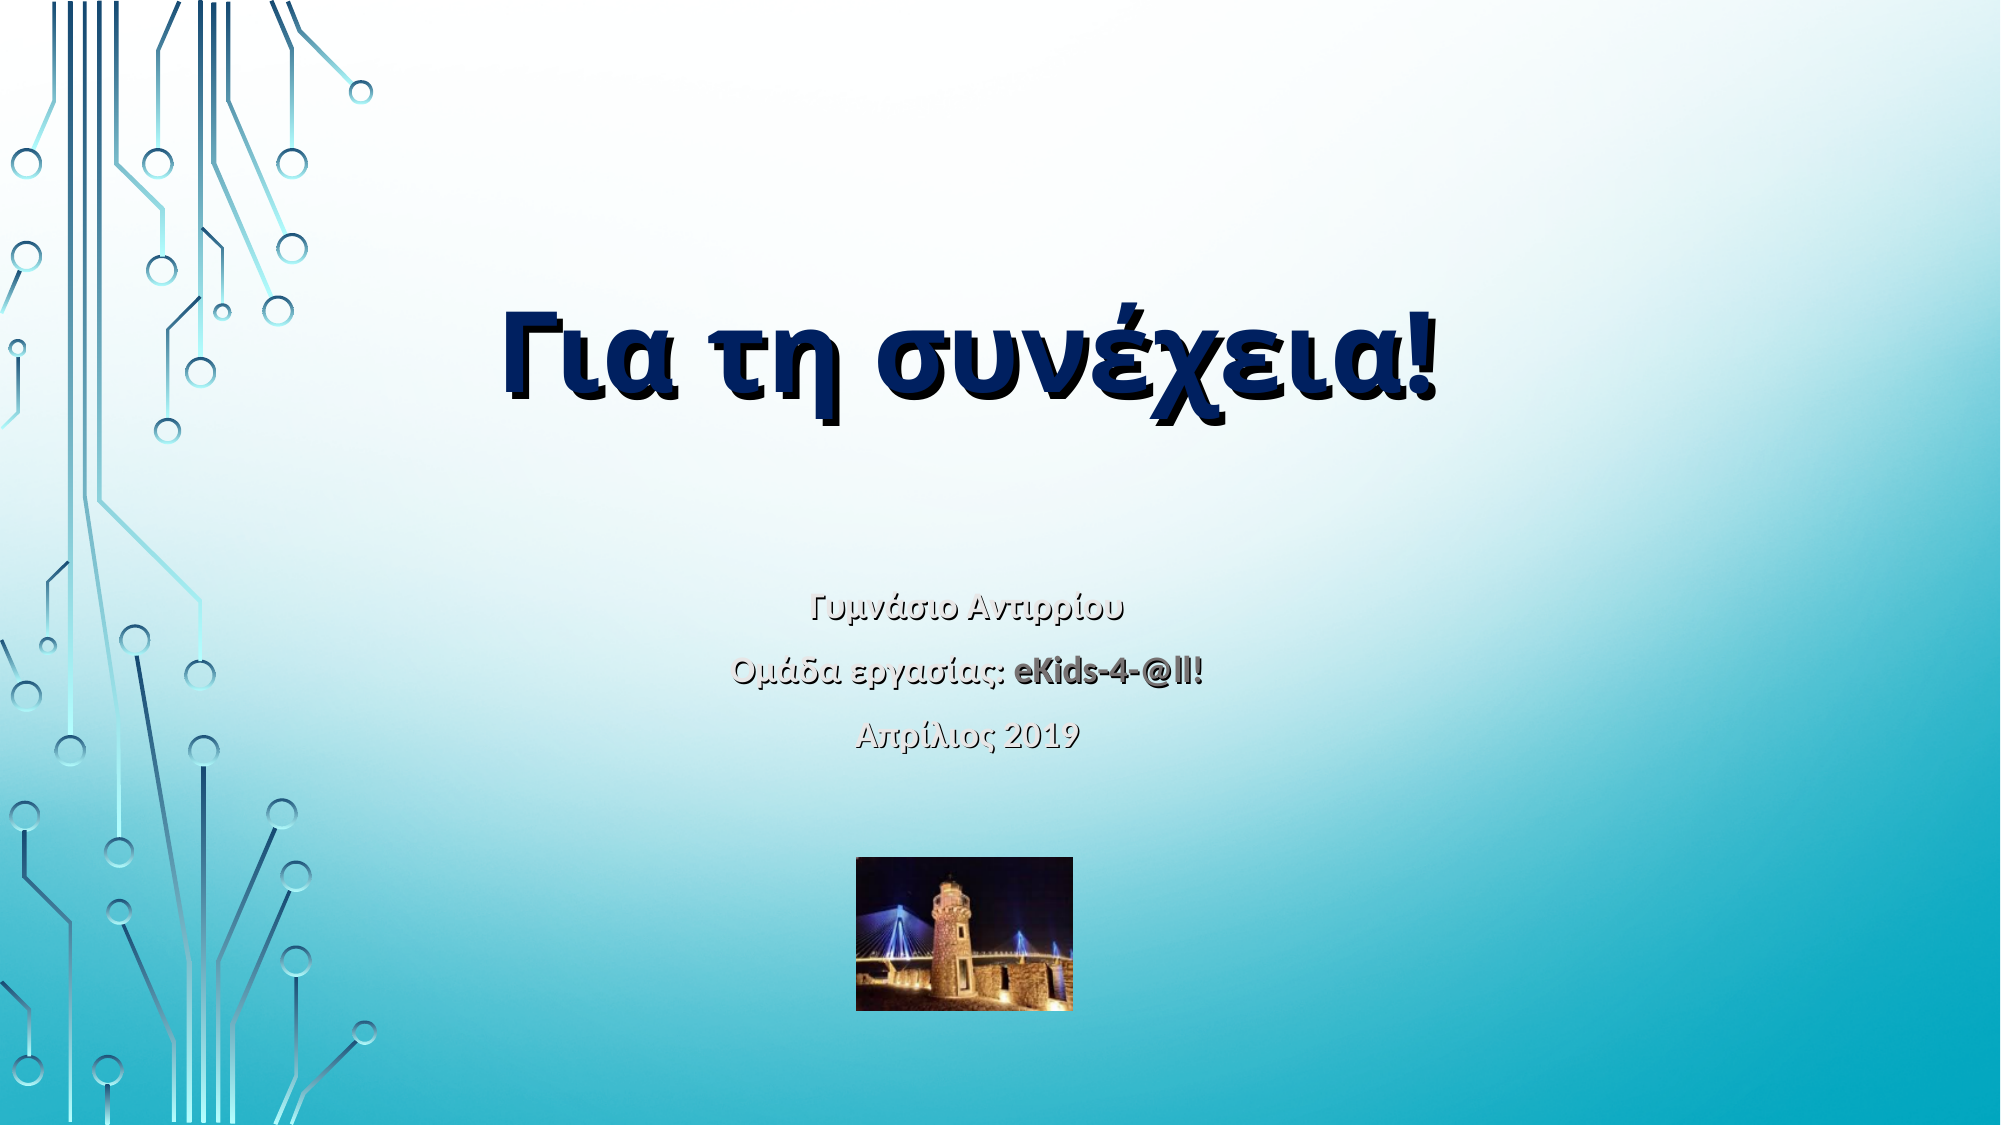

Για τη συνέχεια!
Γυμνάσιο Αντιρρίου
Ομάδα εργασίας: eKids-4-@ll!
Απρίλιος 2019